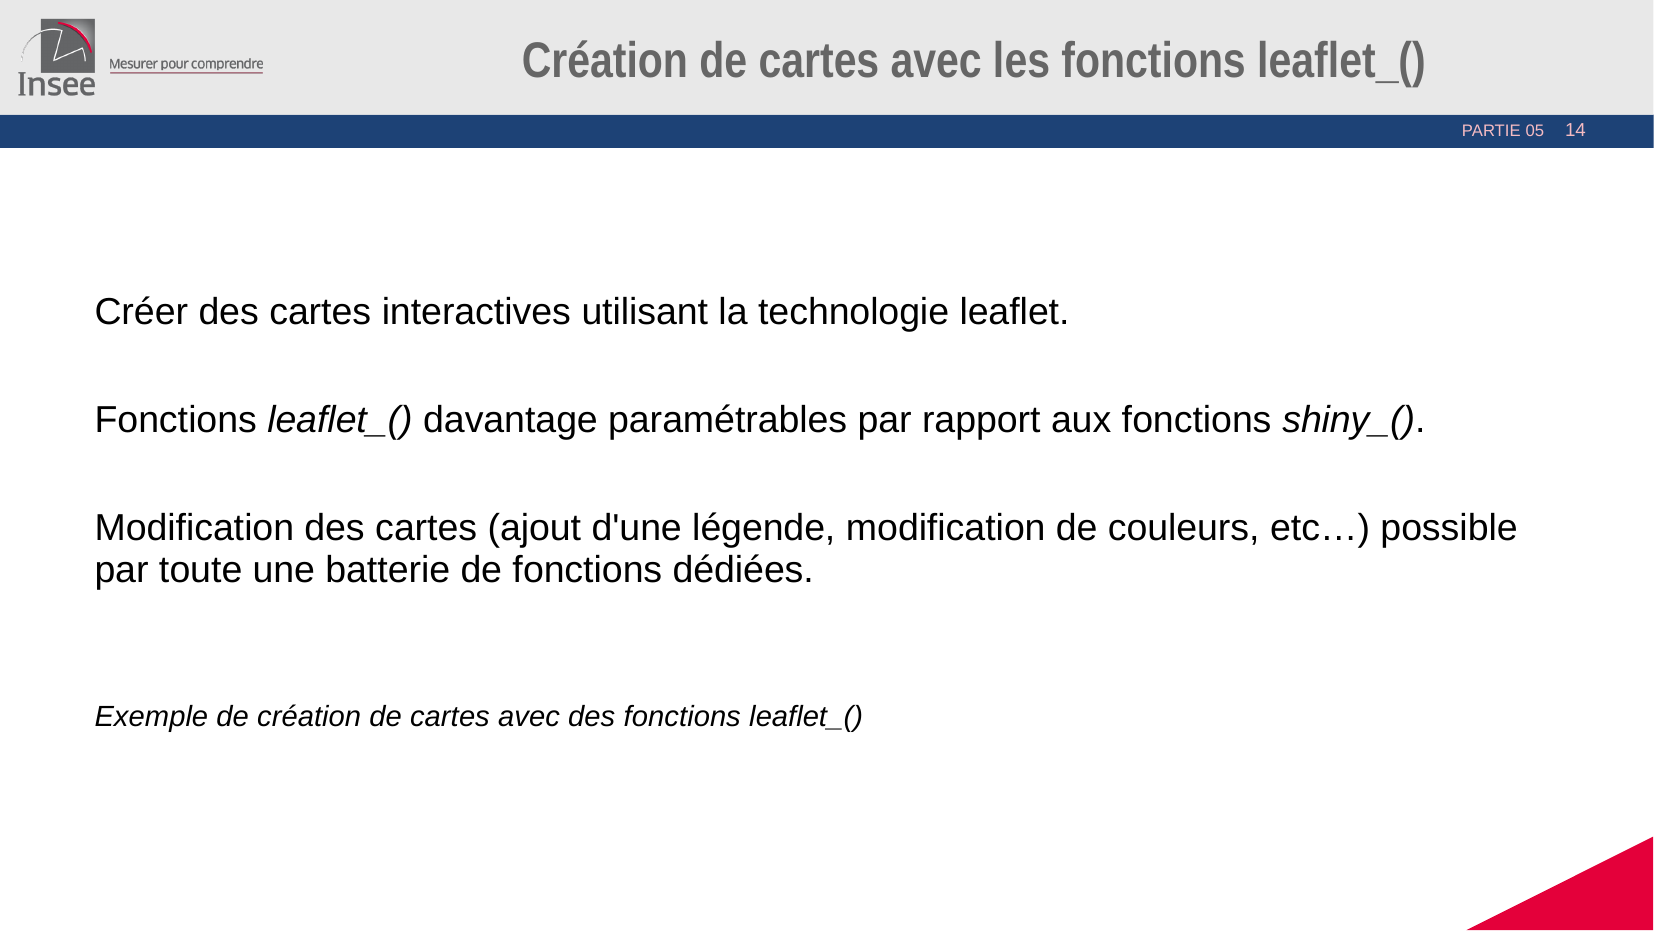

# Création de cartes avec les fonctions leaflet_()
PARTIE 05
14
Créer des cartes interactives utilisant la technologie leaflet.
Fonctions leaflet_() davantage paramétrables par rapport aux fonctions shiny_().
Modification des cartes (ajout d'une légende, modification de couleurs, etc…) possible par toute une batterie de fonctions dédiées.
Exemple de création de cartes avec des fonctions leaflet_()